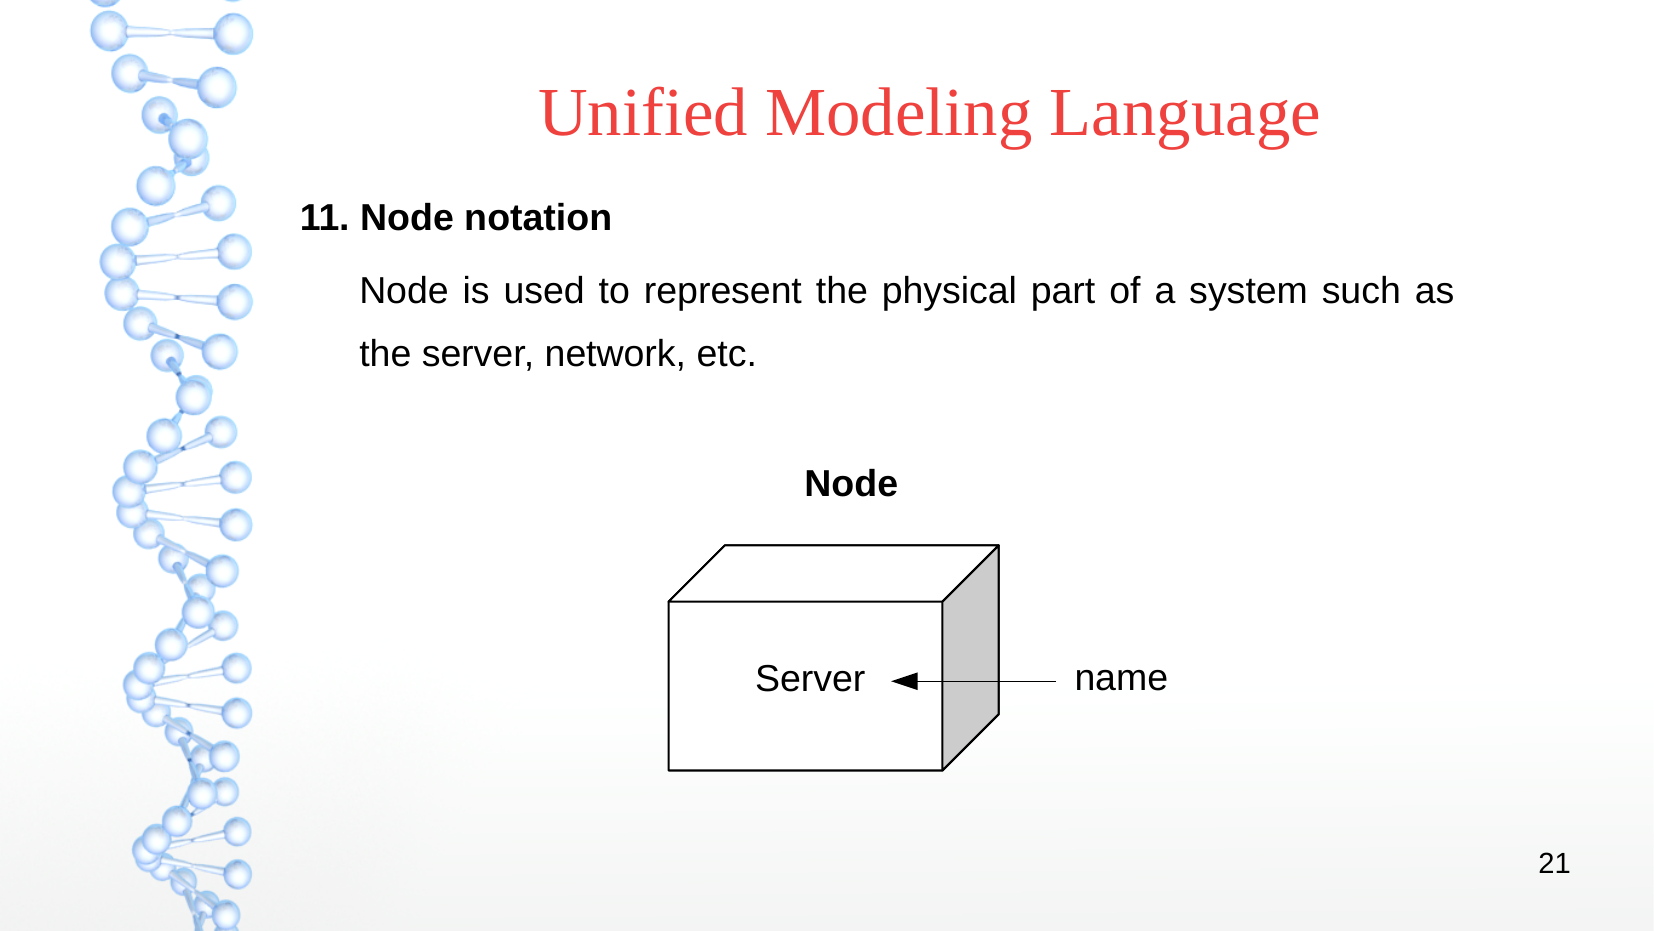

# Unified Modeling Language
11. Node notation
Node is used to represent the physical part of a system such as the server, network, etc.
Node
name
Server
21